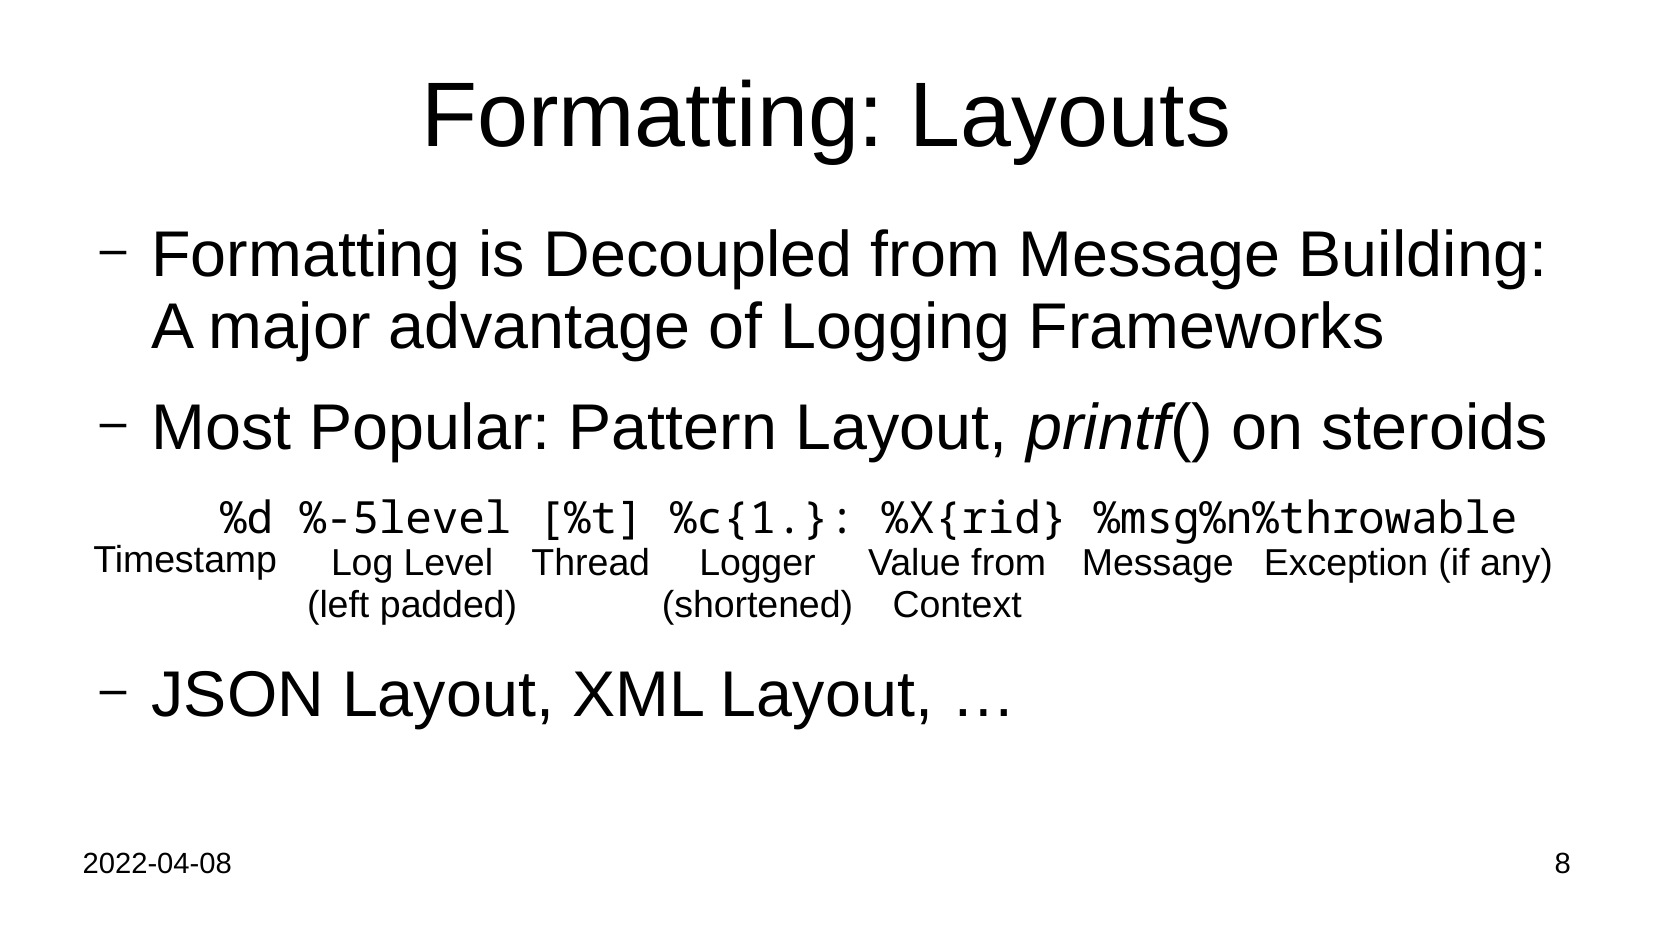

# Formatting: Layouts
Formatting is Decoupled from Message Building: A major advantage of Logging Frameworks
Most Popular: Pattern Layout, printf() on steroids
%d %-5level [%t] %c{1.}: %X{rid} %msg%n%throwable
JSON Layout, XML Layout, …
Timestamp
Log Level
(left padded)
Thread
Logger
(shortened)
Value from
Context
Message
Exception (if any)
2022-04-08
8